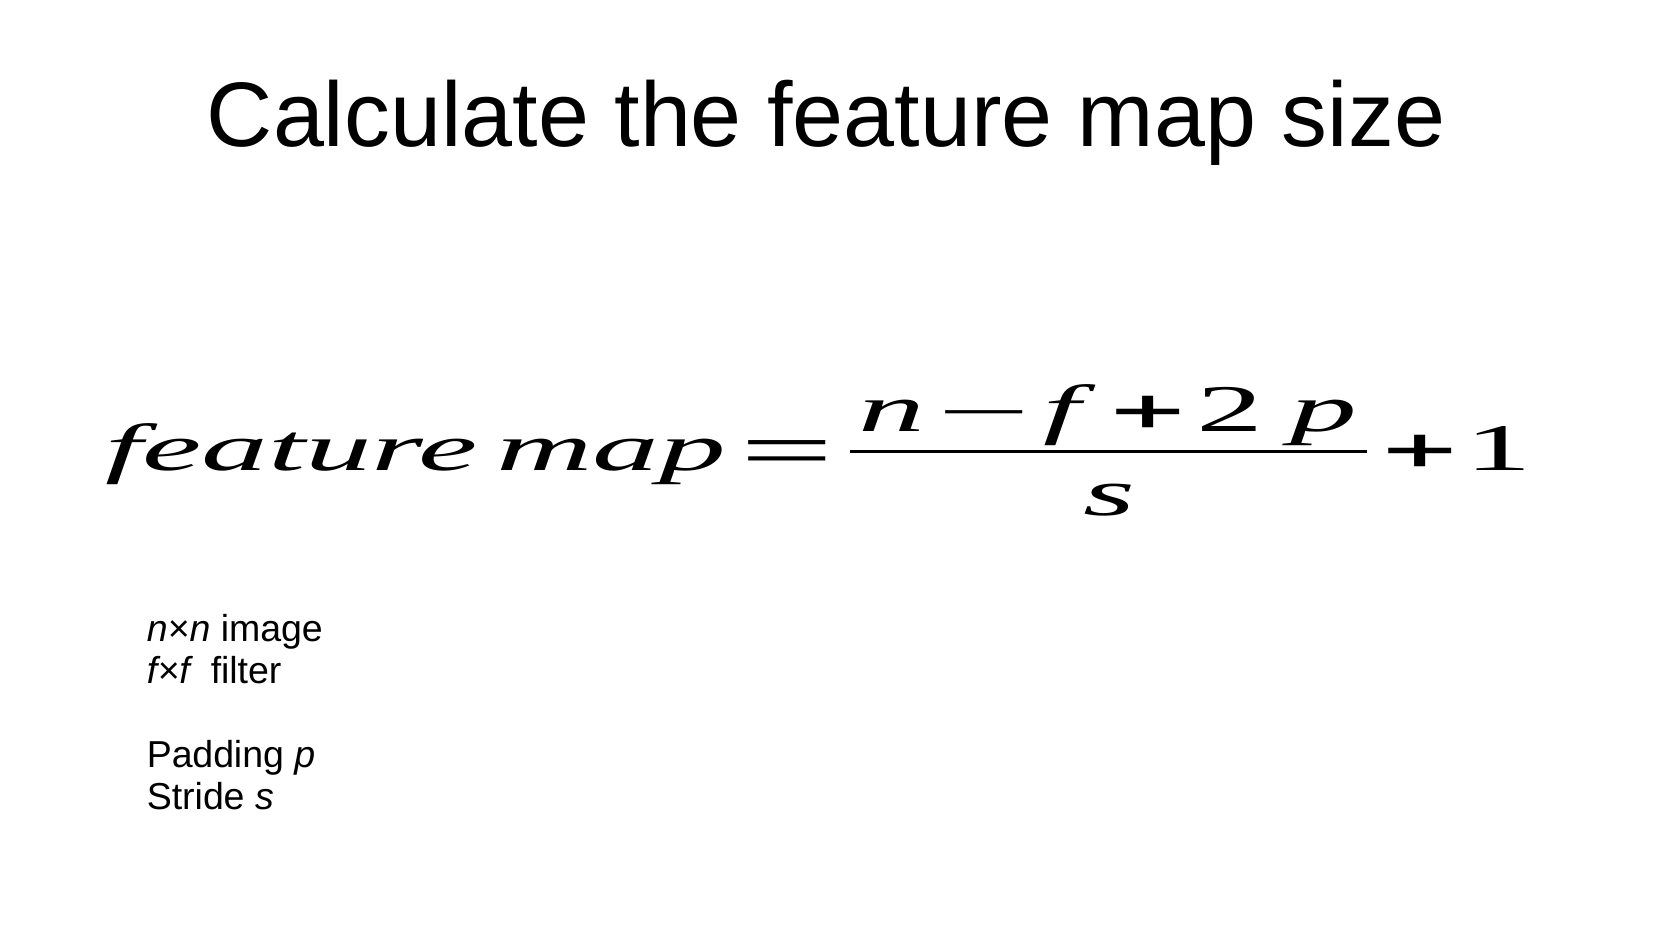

# Calculate the feature map size
n×n image
f×f filter
Padding p
Stride s